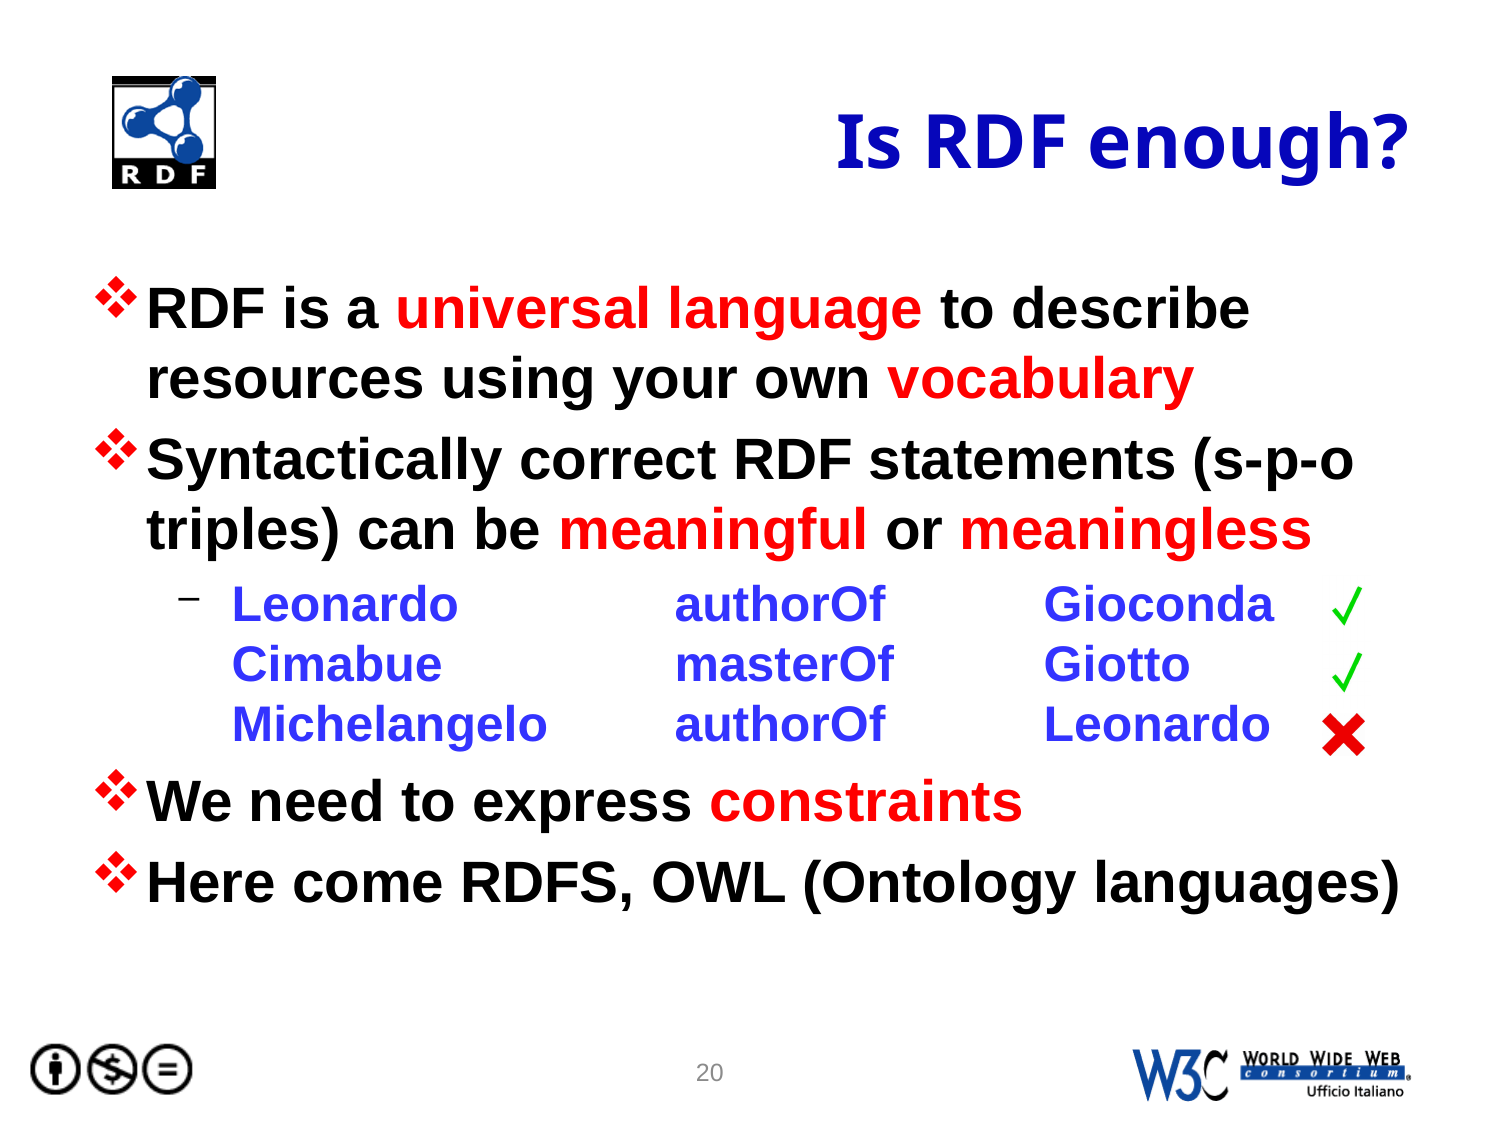

# Is RDF enough?
RDF is a universal language to describe resources using your own vocabulary
Syntactically correct RDF statements (s-p-o triples) can be meaningful or meaningless
Leonardo 			authorOf 		Gioconda
Cimabue 			masterOf 		Giotto
Michelangelo		authorOf 		Leonardo
We need to express constraints
Here come RDFS, OWL (Ontology languages)